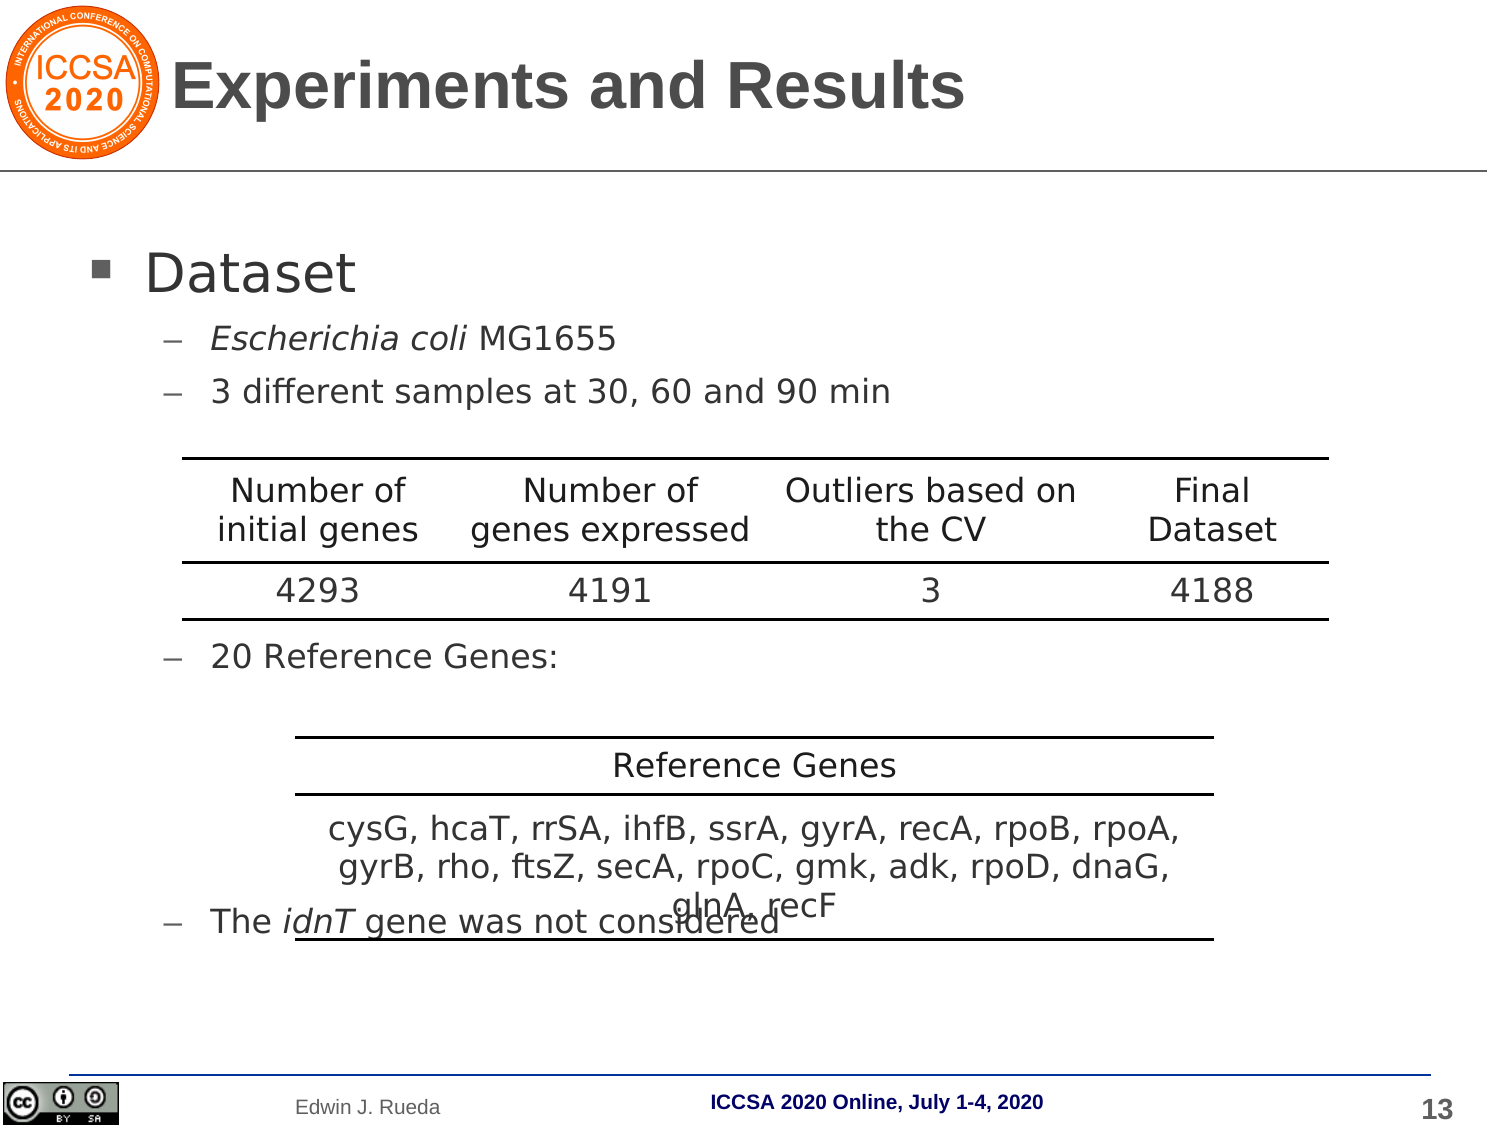

# Experiments and Results
Dataset
Escherichia coli MG1655
3 different samples at 30, 60 and 90 min
20 Reference Genes:
The idnT gene was not considered
| Number of initial genes | Number of genes expressed | Outliers based on the CV | Final Dataset |
| --- | --- | --- | --- |
| 4293 | 4191 | 3 | 4188 |
| Reference Genes |
| --- |
| cysG, hcaT, rrSA, ihfB, ssrA, gyrA, recA, rpoB, rpoA, gyrB, rho, ftsZ, secA, rpoC, gmk, adk, rpoD, dnaG, glnA, recF |